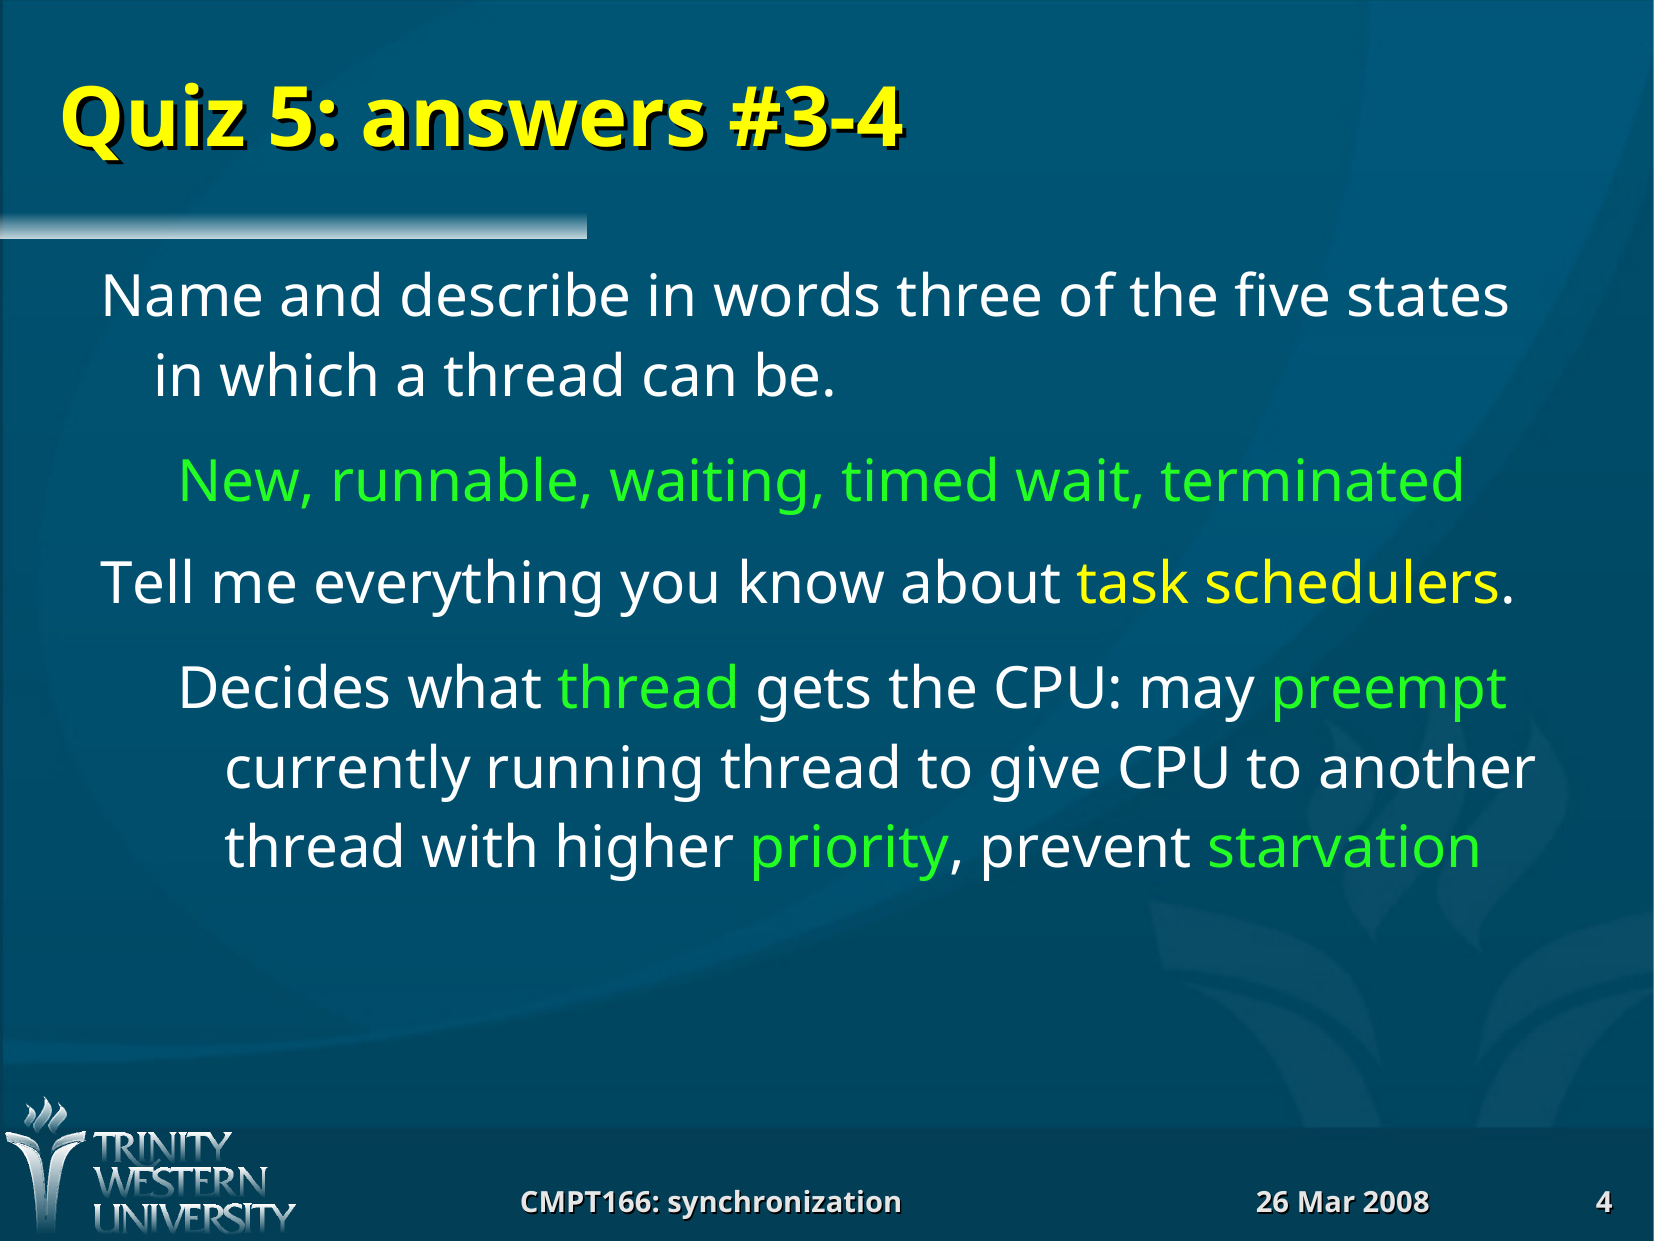

# Quiz 5: answers #3-4
Name and describe in words three of the five states in which a thread can be.
New, runnable, waiting, timed wait, terminated
Tell me everything you know about task schedulers.
Decides what thread gets the CPU: may preempt currently running thread to give CPU to another thread with higher priority, prevent starvation
CMPT166: synchronization
26 Mar 2008
4